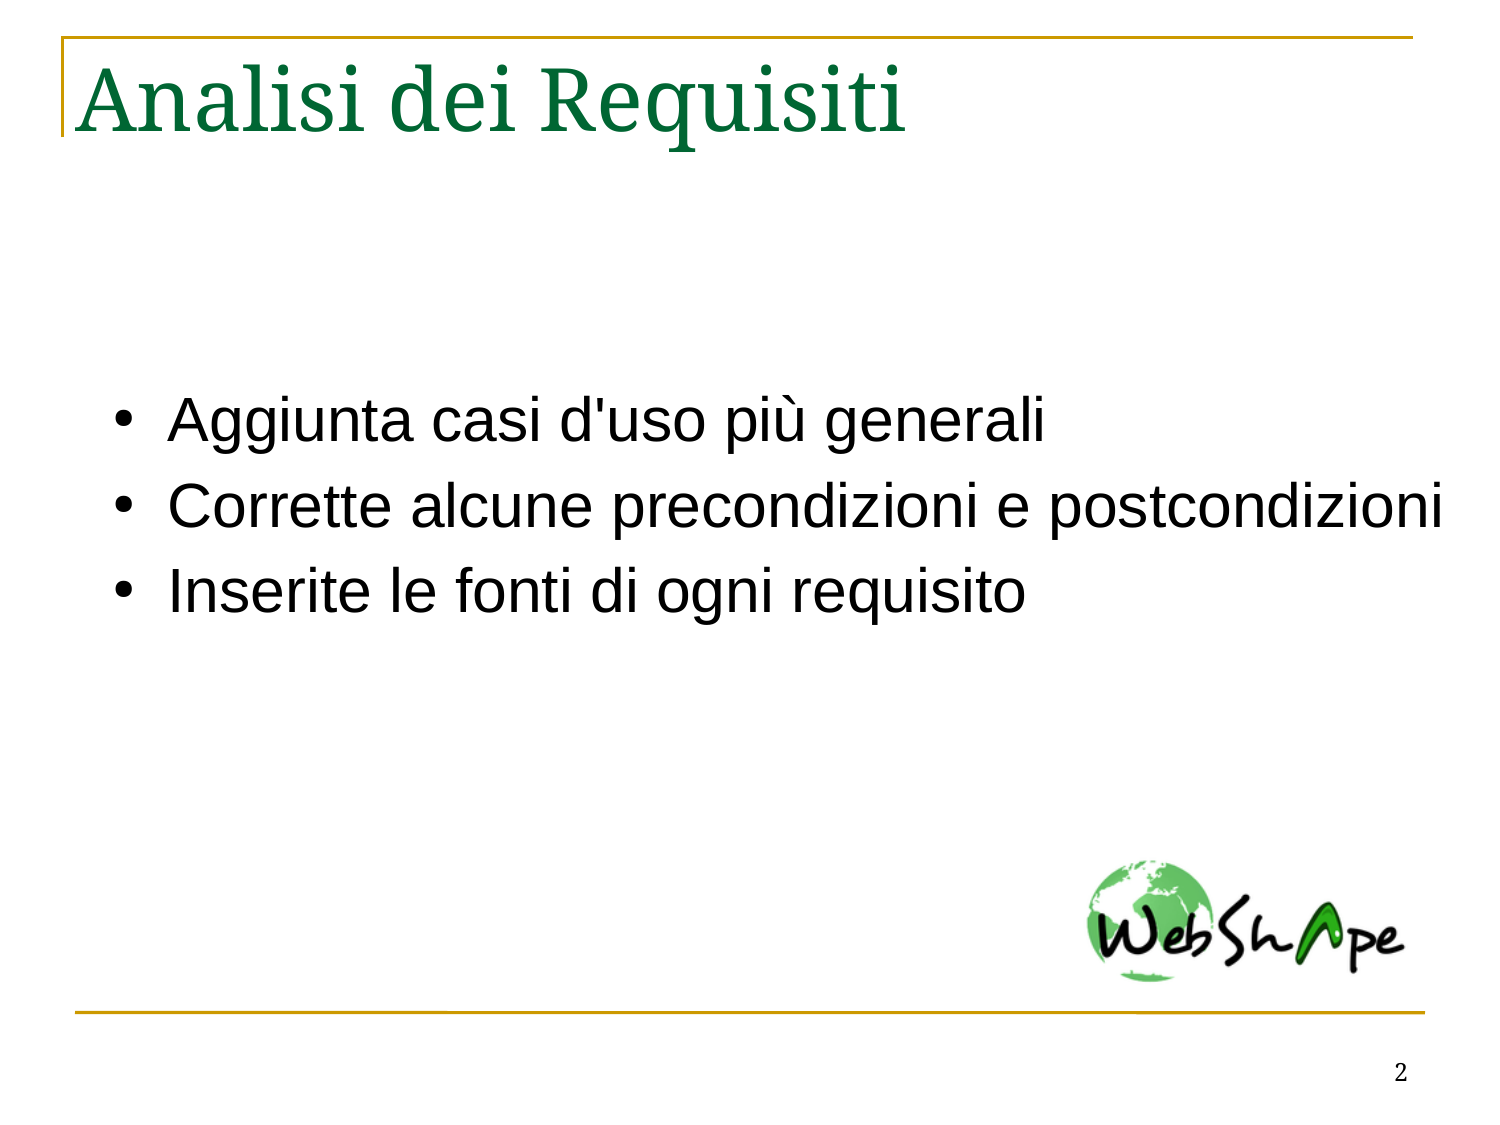

# Analisi dei Requisiti
Aggiunta casi d'uso più generali
Corrette alcune precondizioni e postcondizioni
Inserite le fonti di ogni requisito
2